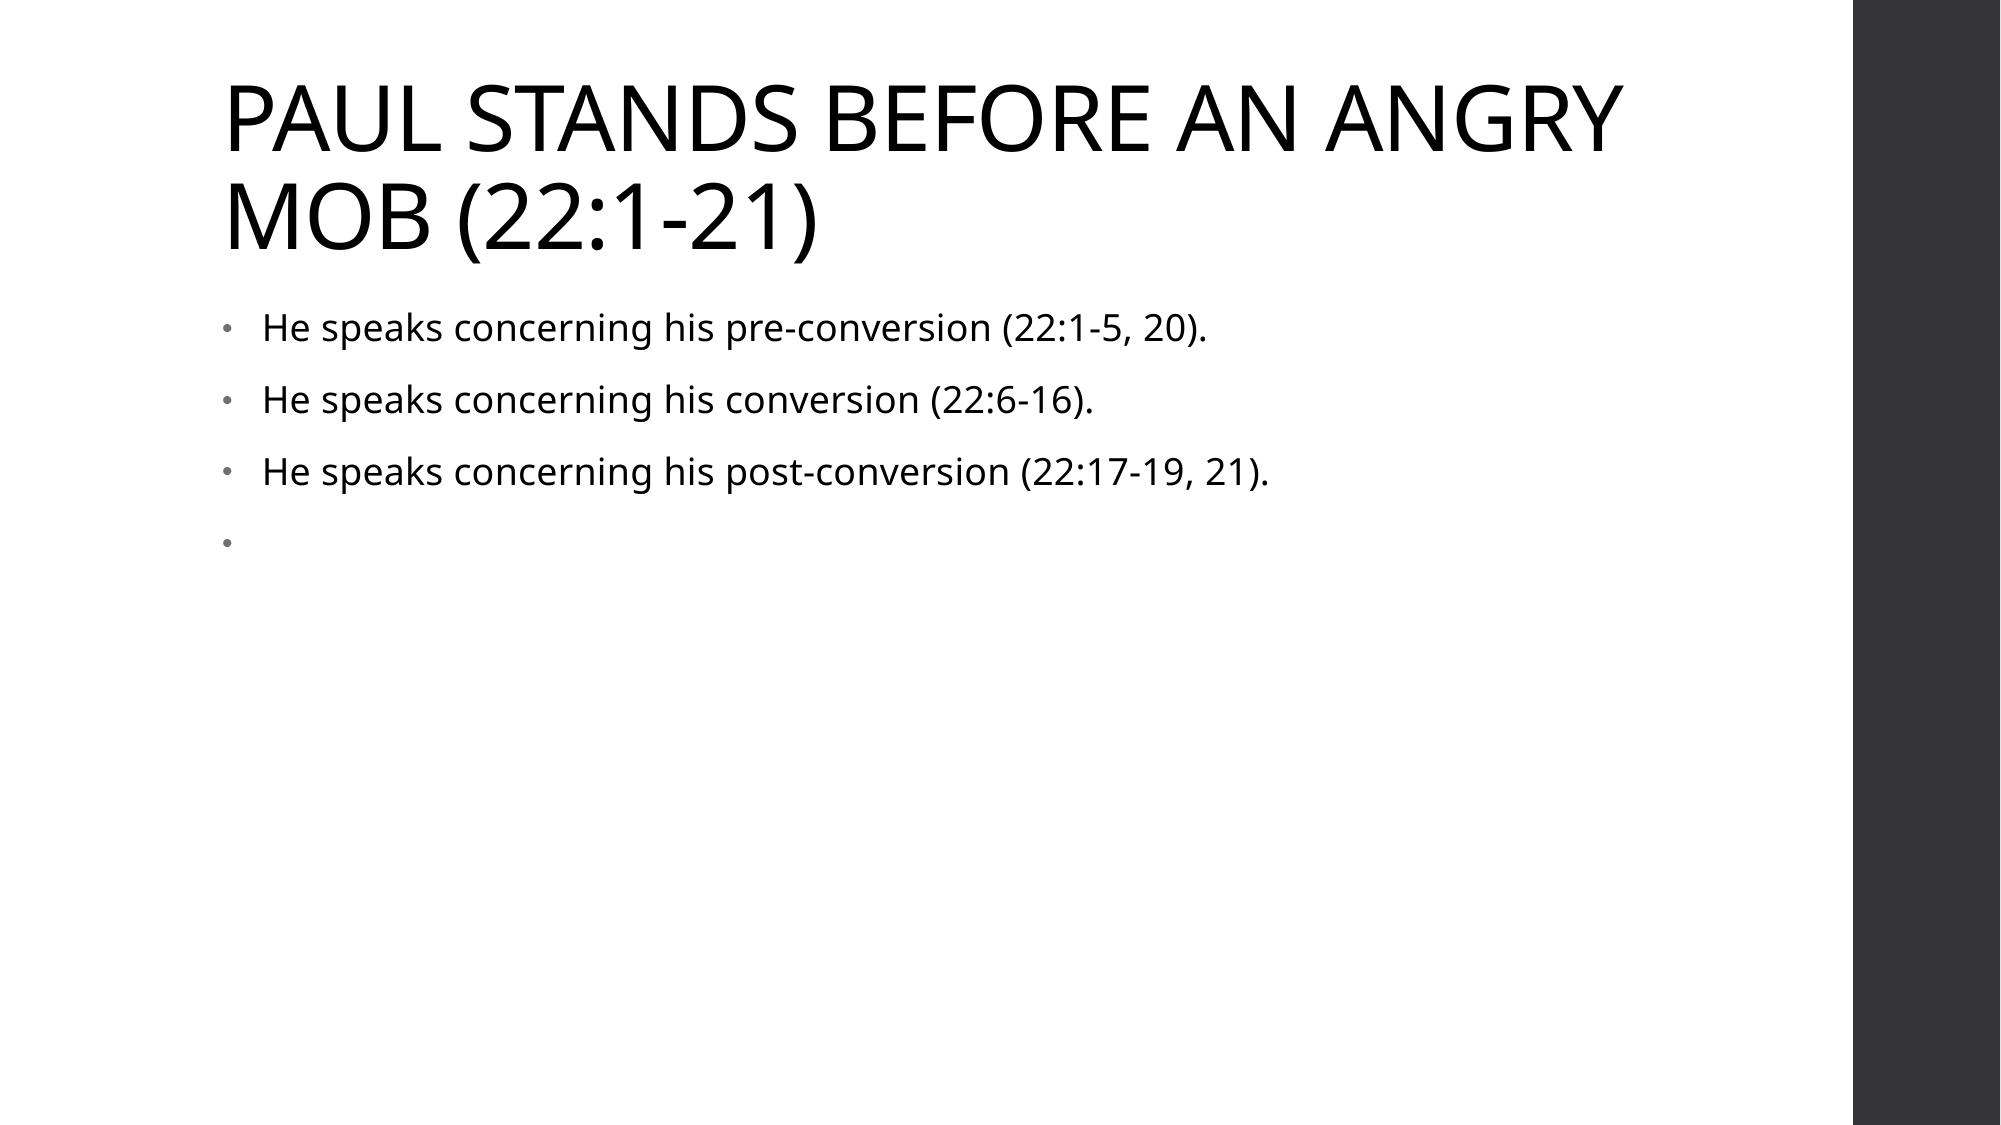

# PAUL STANDS BEFORE AN ANGRY MOB (22:1-21)
 He speaks concerning his pre-conversion (22:1-5, 20).
 He speaks concerning his conversion (22:6-16).
 He speaks concerning his post-conversion (22:17-19, 21).